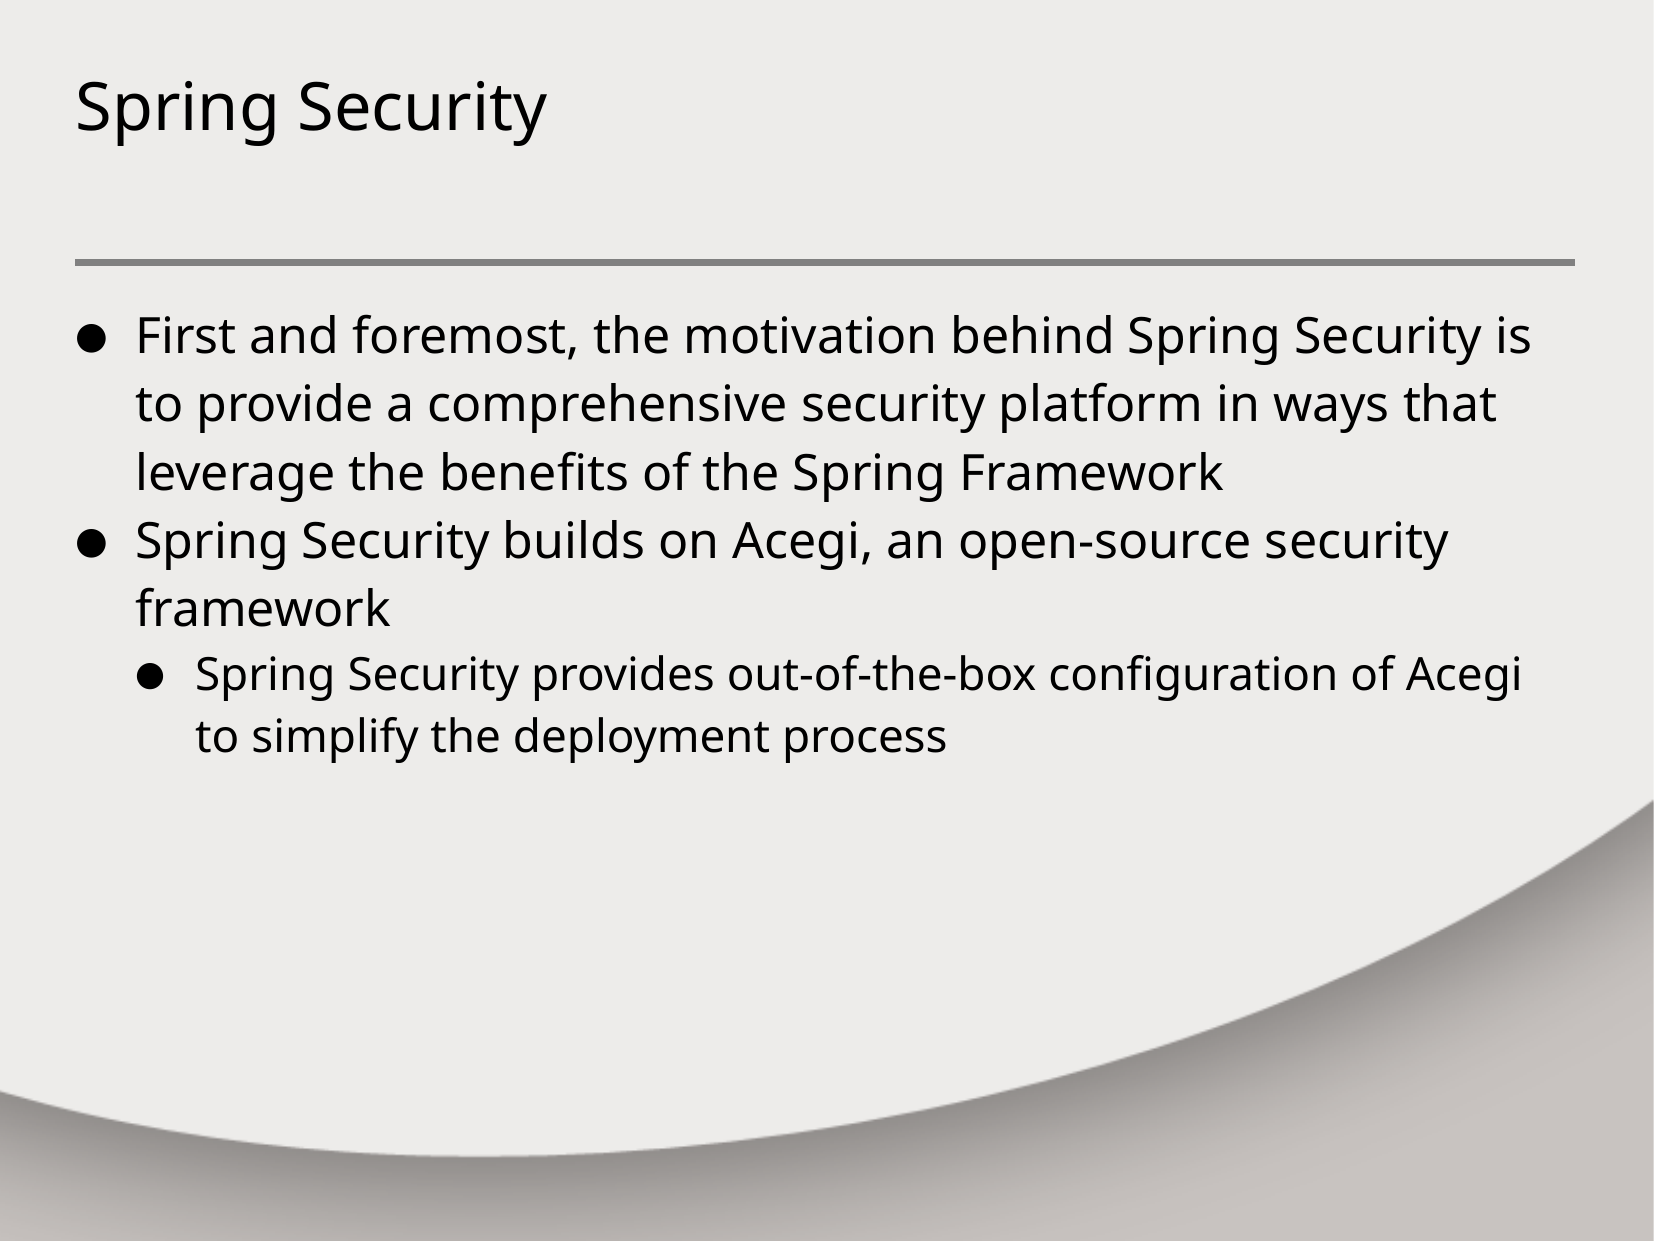

# Spring Security
First and foremost, the motivation behind Spring Security is to provide a comprehensive security platform in ways that leverage the benefits of the Spring Framework
Spring Security builds on Acegi, an open-source security framework
Spring Security provides out-of-the-box configuration of Acegi to simplify the deployment process